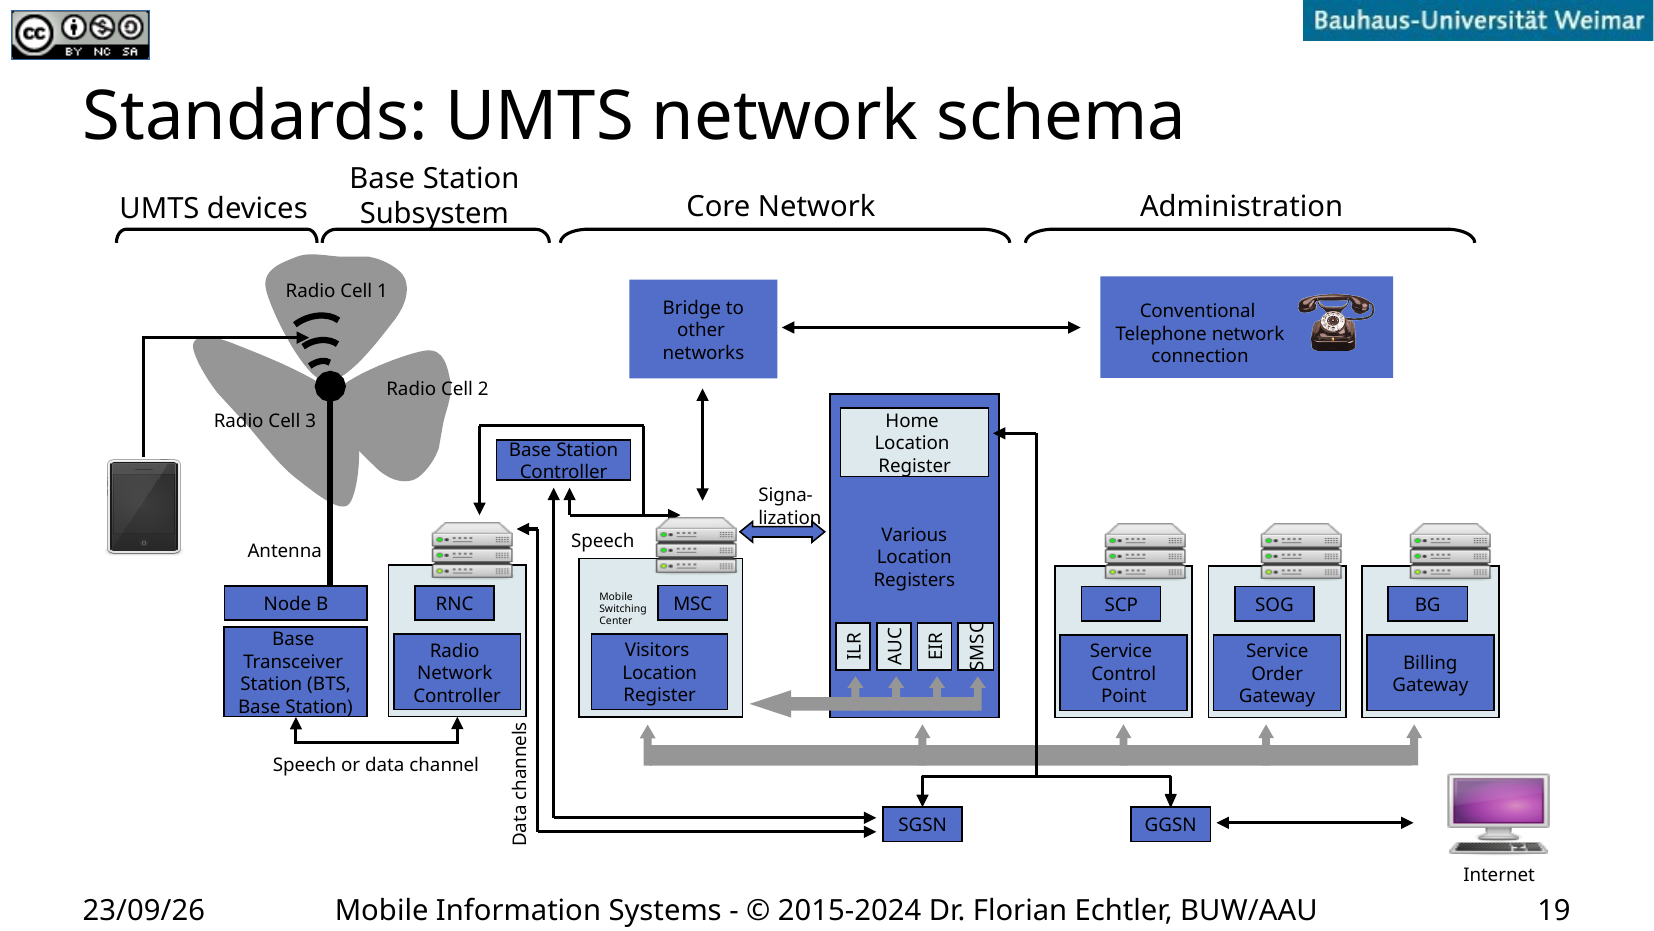

# Standards: UMTS network schema
Base Station
Subsystem
Core Network
Administration
UMTS devices
Radio Cell 1
Bridge to
other
networks
Conventional
Telephone network
connection
Radio Cell 2
Various
Location
Registers
Radio Cell 3
Home
Location
Register
Base Station
Controller
Signa-
lization
Speech
Antenna
Mobile
Switching
Center
MSC
Node B
RNC
SCP
SOG
BG
Base
Transceiver
Station (BTS,
Base Station)
SMSC
ILR
AUC
EIR
Radio
Network
Controller
Visitors
Location
Register
Service
Control
Point
Service
Order
Gateway
Billing
Gateway
Speech or data channel
Data channels
SGSN
GGSN
Internet
Mobile Information Systems - © 2015-2024 Dr. Florian Echtler, BUW/AAU
19